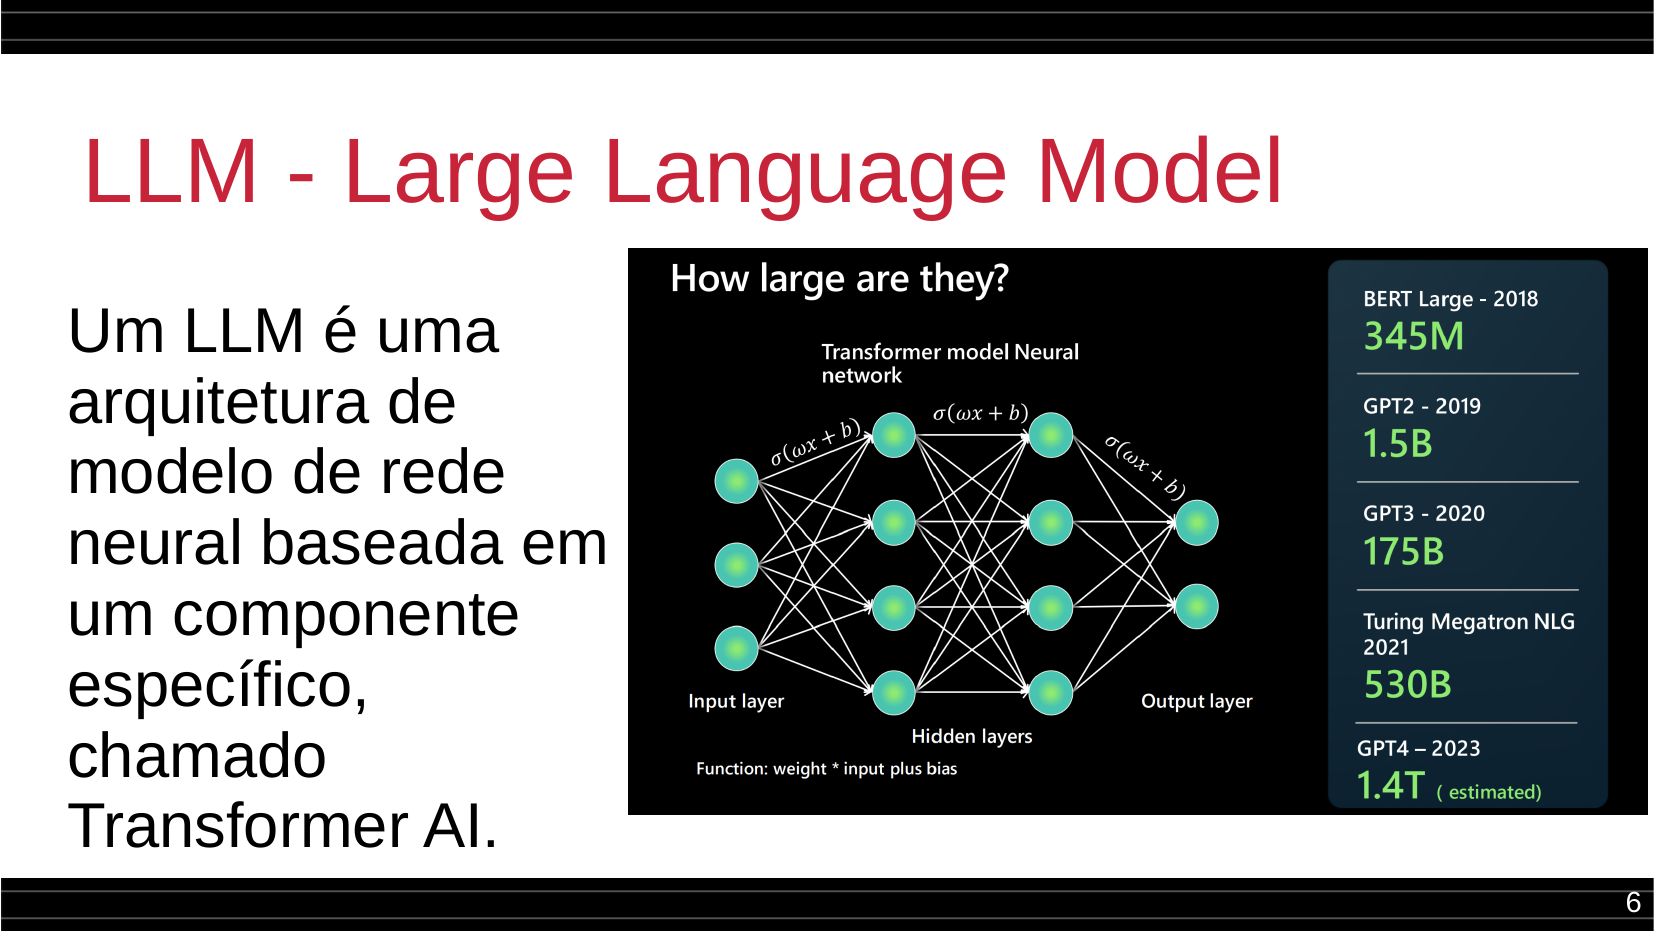

# LLM - Large Language Model
Um LLM é uma arquitetura de modelo de rede neural baseada em um componente específico, chamado Transformer AI.